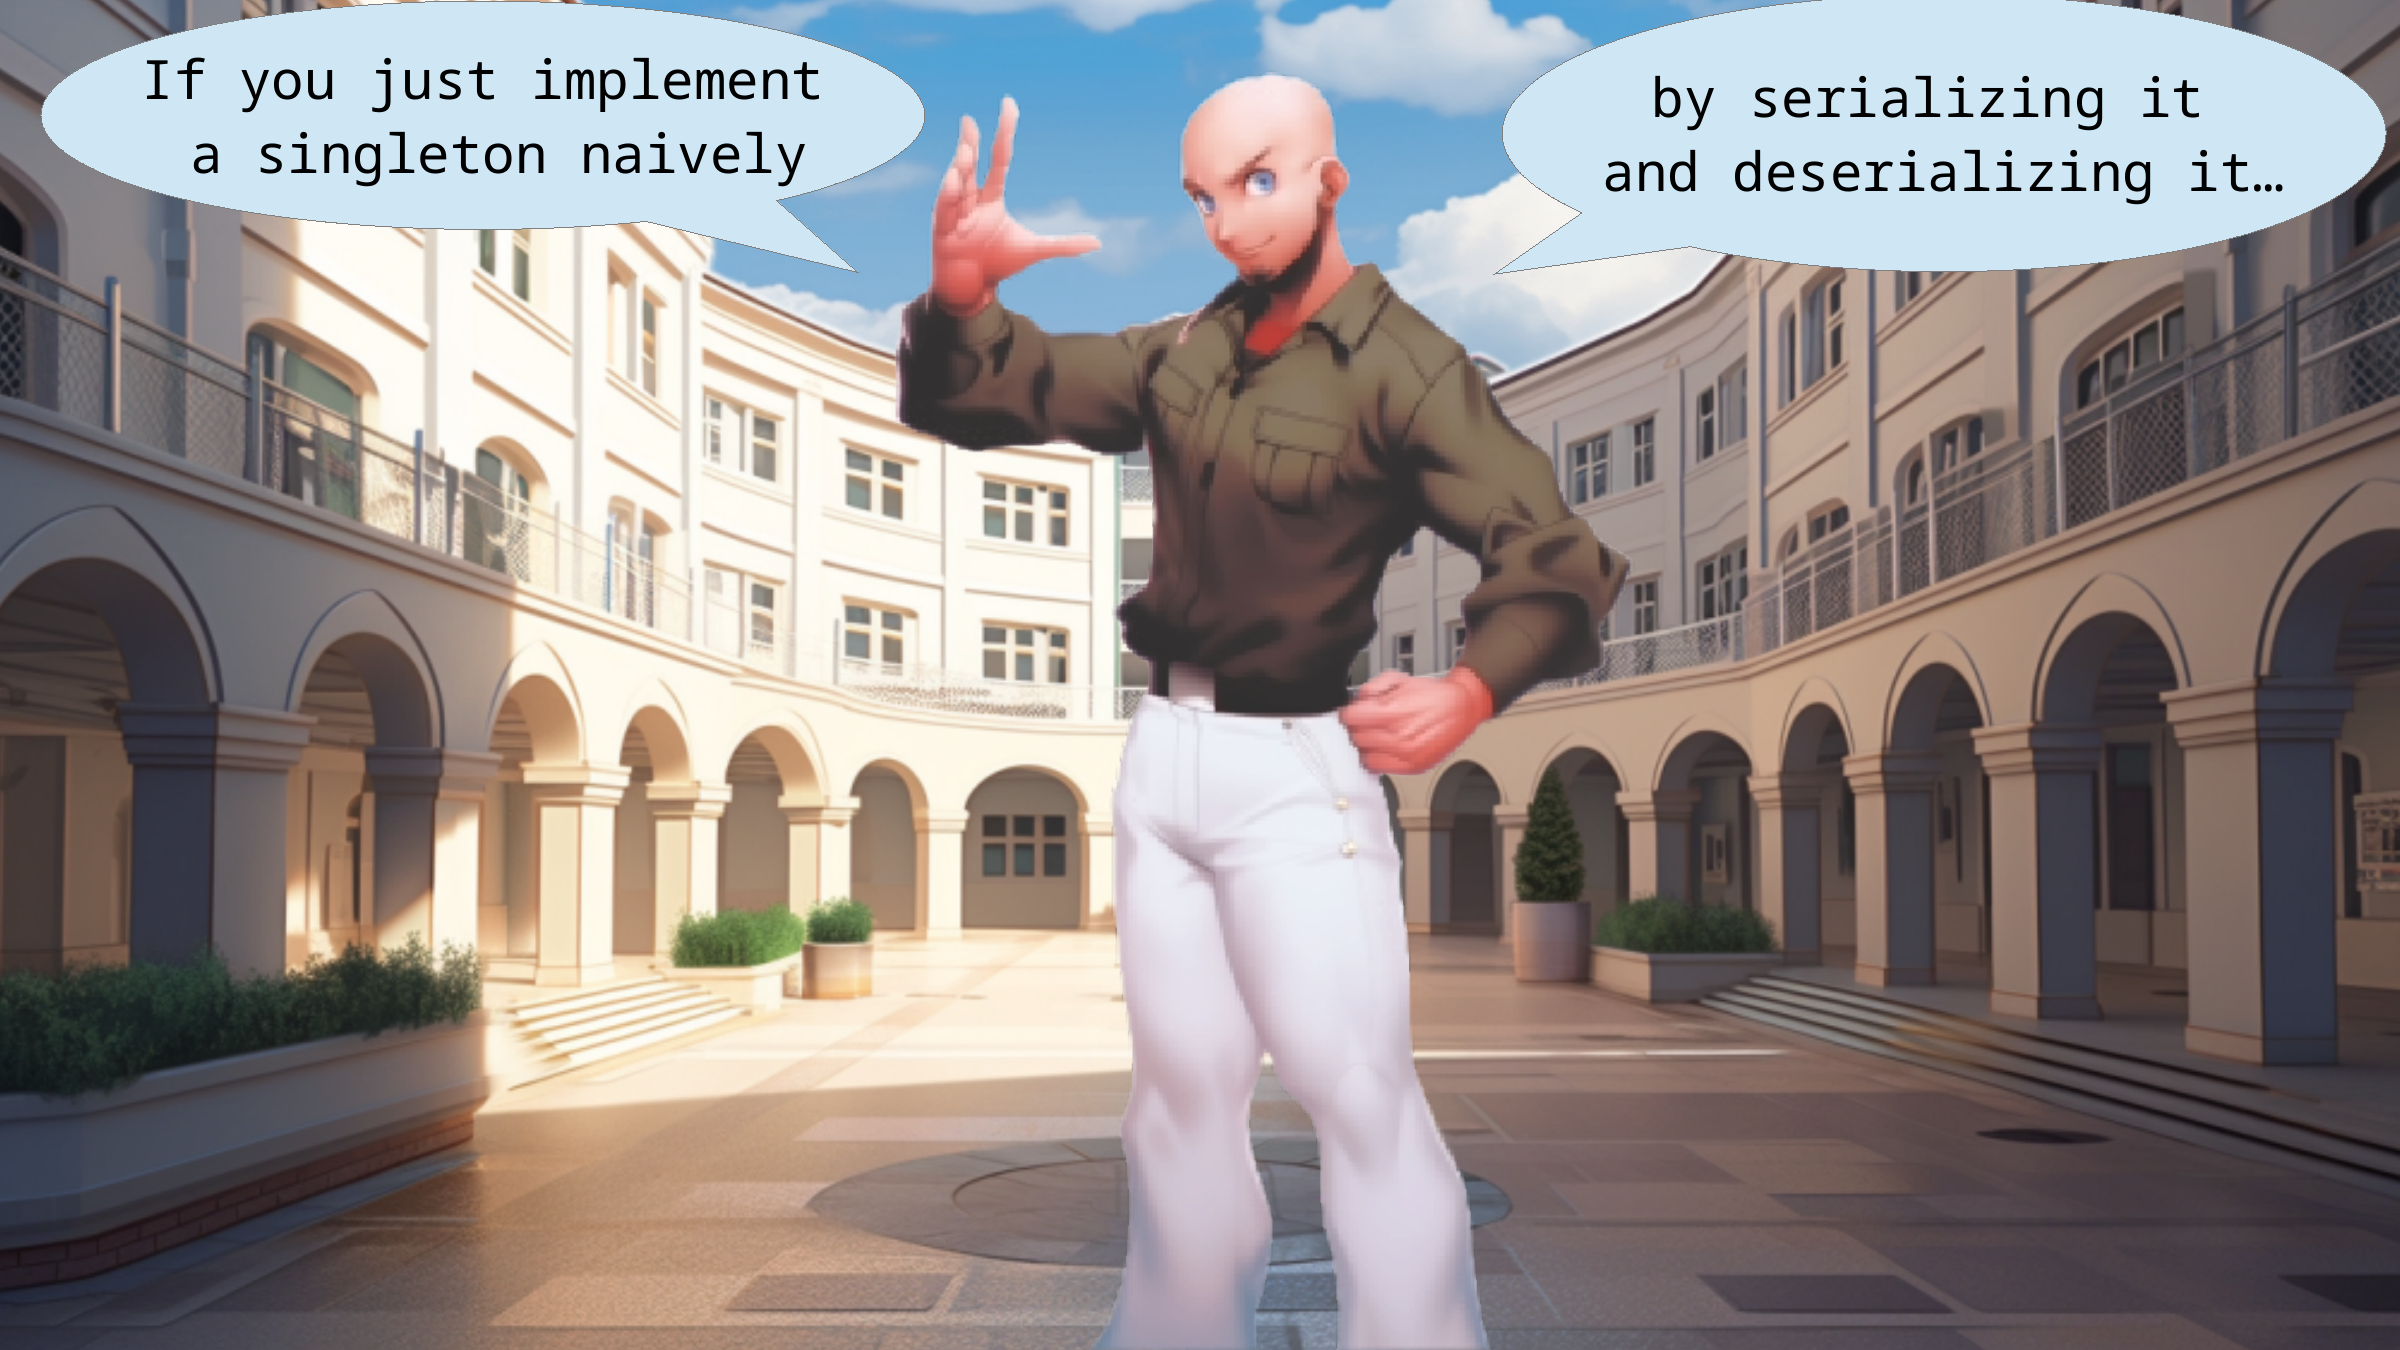

by serializing it
and deserializing it…
If you just implement
 a singleton naively